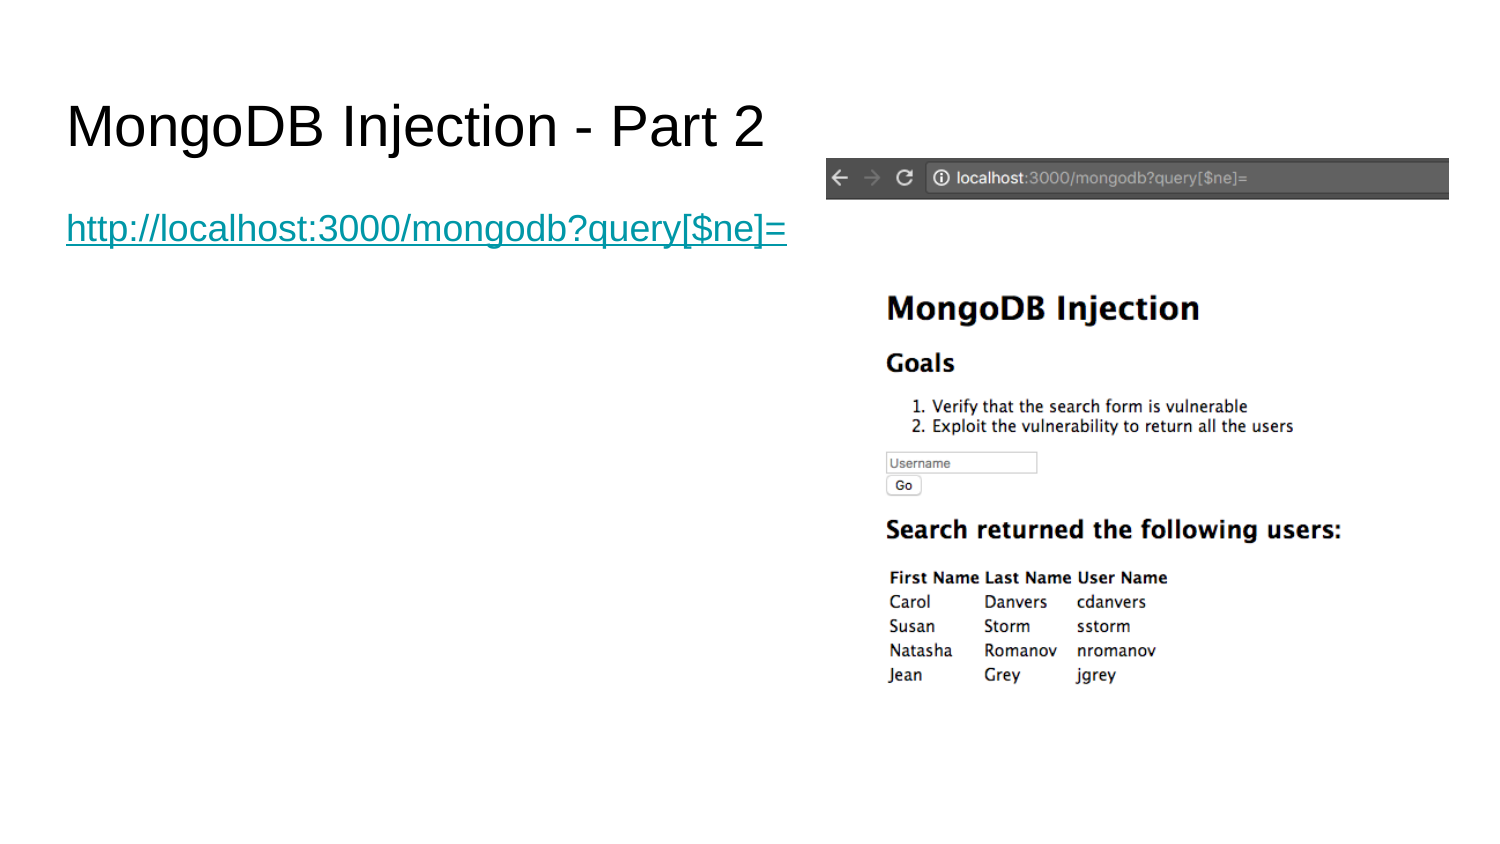

# MongoDB Injection - Part 2
http://localhost:3000/mongodb?query[$ne]=